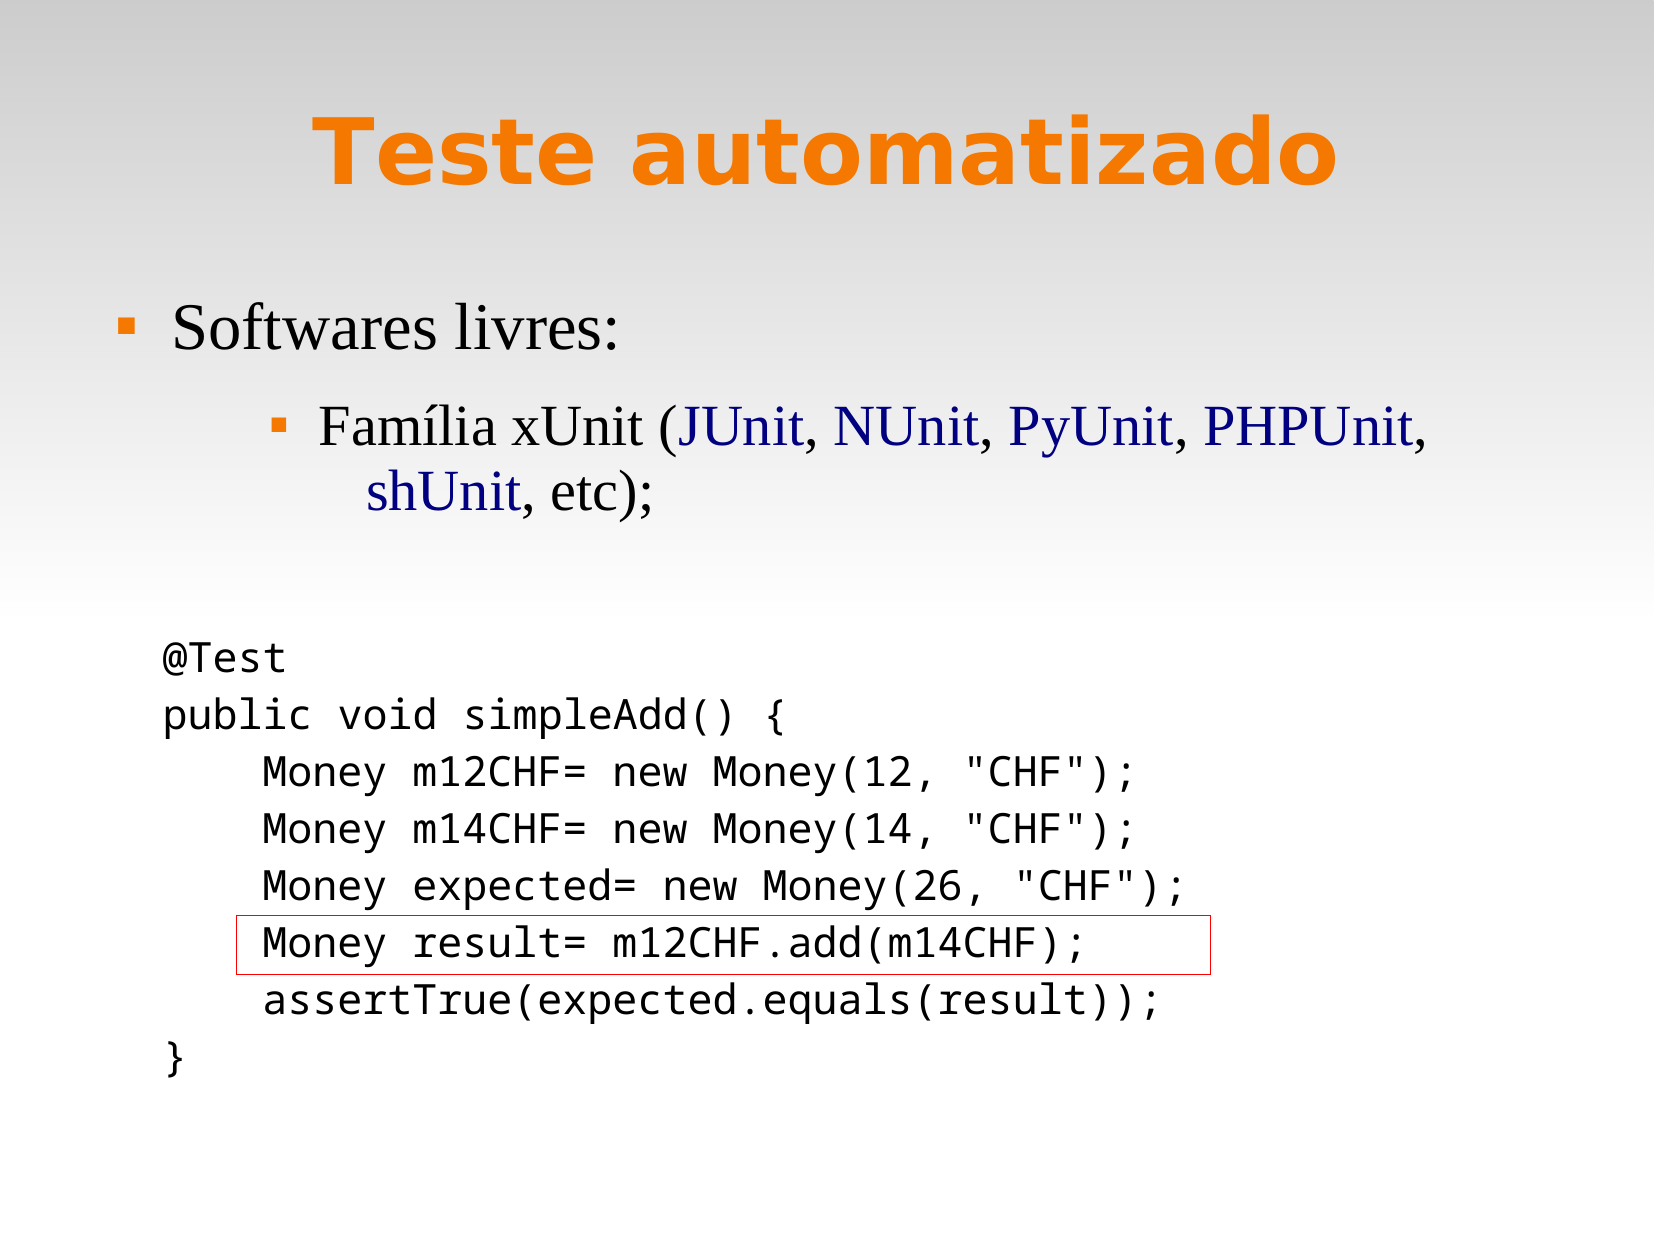

# Teste automatizado
Softwares livres:
Família xUnit (JUnit, NUnit, PyUnit, PHPUnit, shUnit, etc);
@Test
public void simpleAdd() {
 Money m12CHF= new Money(12, "CHF");
 Money m14CHF= new Money(14, "CHF");
 Money expected= new Money(26, "CHF");
 Money result= m12CHF.add(m14CHF);
 assertTrue(expected.equals(result));
}